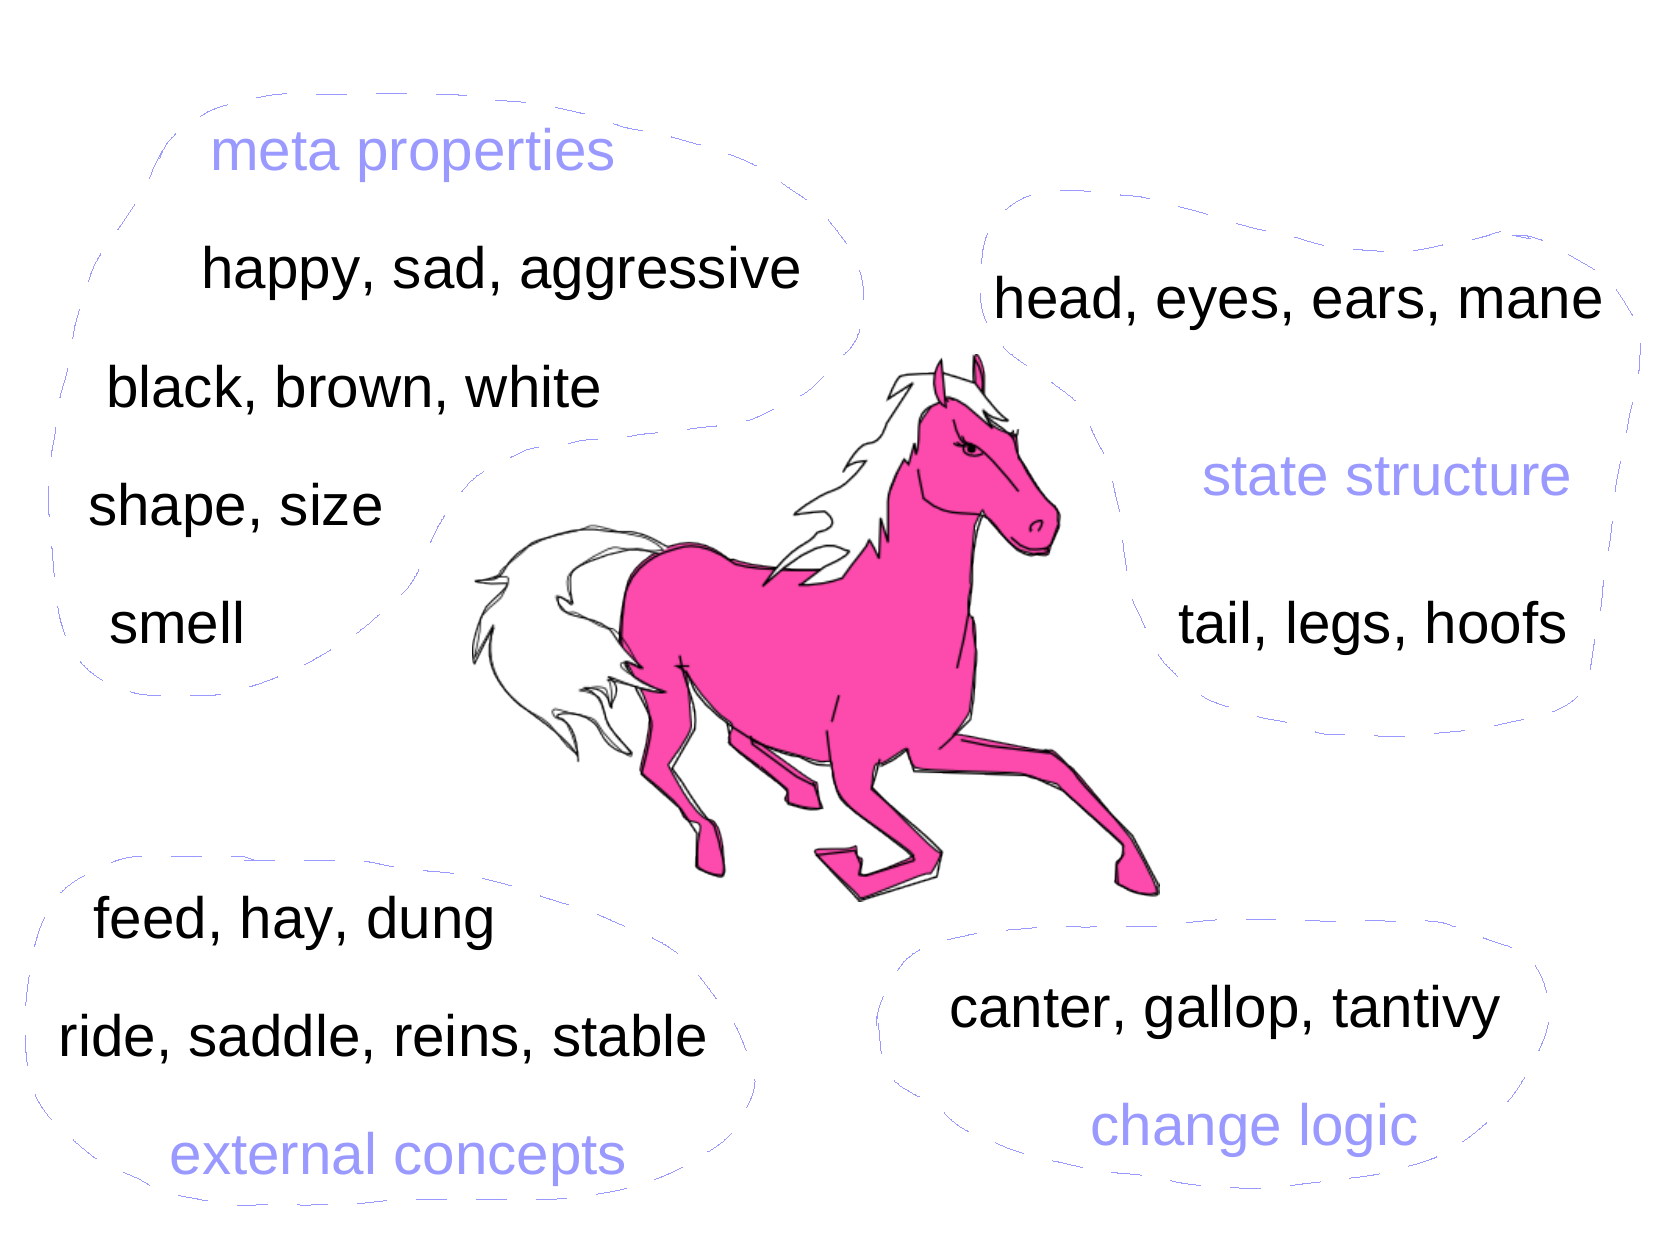

meta properties
state structure
change logic
external concepts
happy, sad, aggressive
head, eyes, ears, mane
black, brown, white
shape, size
smell
tail, legs, hoofs
feed, hay, dung
canter, gallop, tantivy
ride, saddle, reins, stable